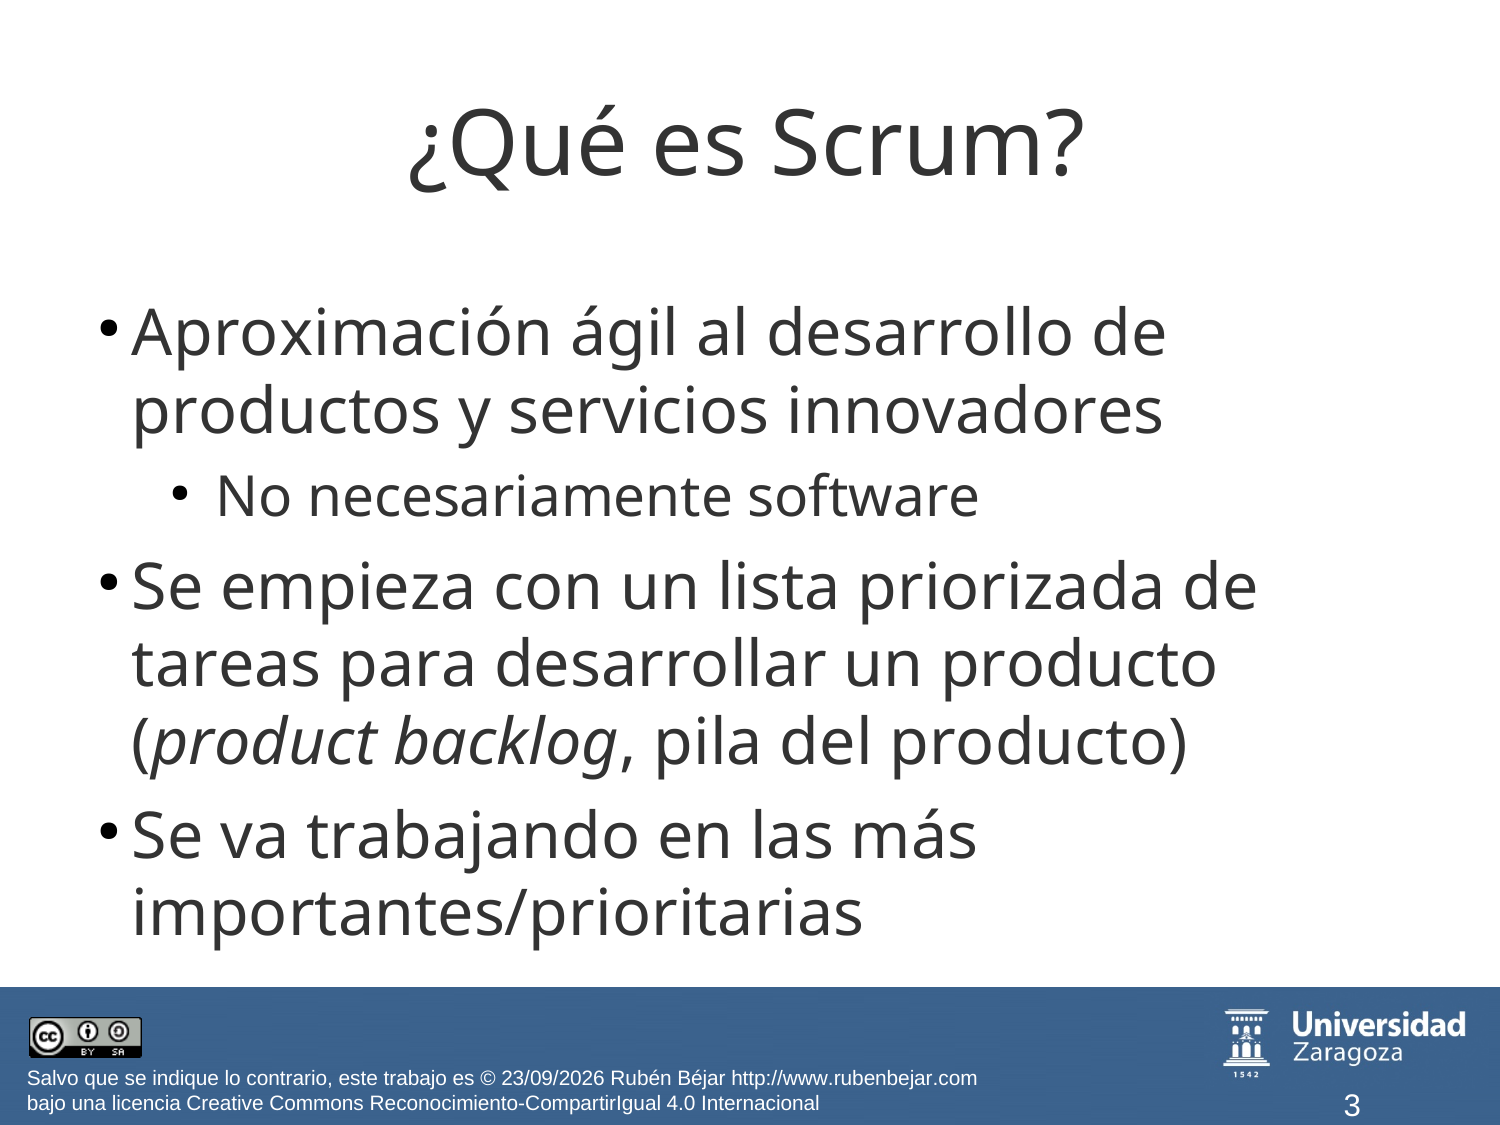

# ¿Qué es Scrum?
Aproximación ágil al desarrollo de productos y servicios innovadores
No necesariamente software
Se empieza con un lista priorizada de tareas para desarrollar un producto (product backlog, pila del producto)
Se va trabajando en las más importantes/prioritarias